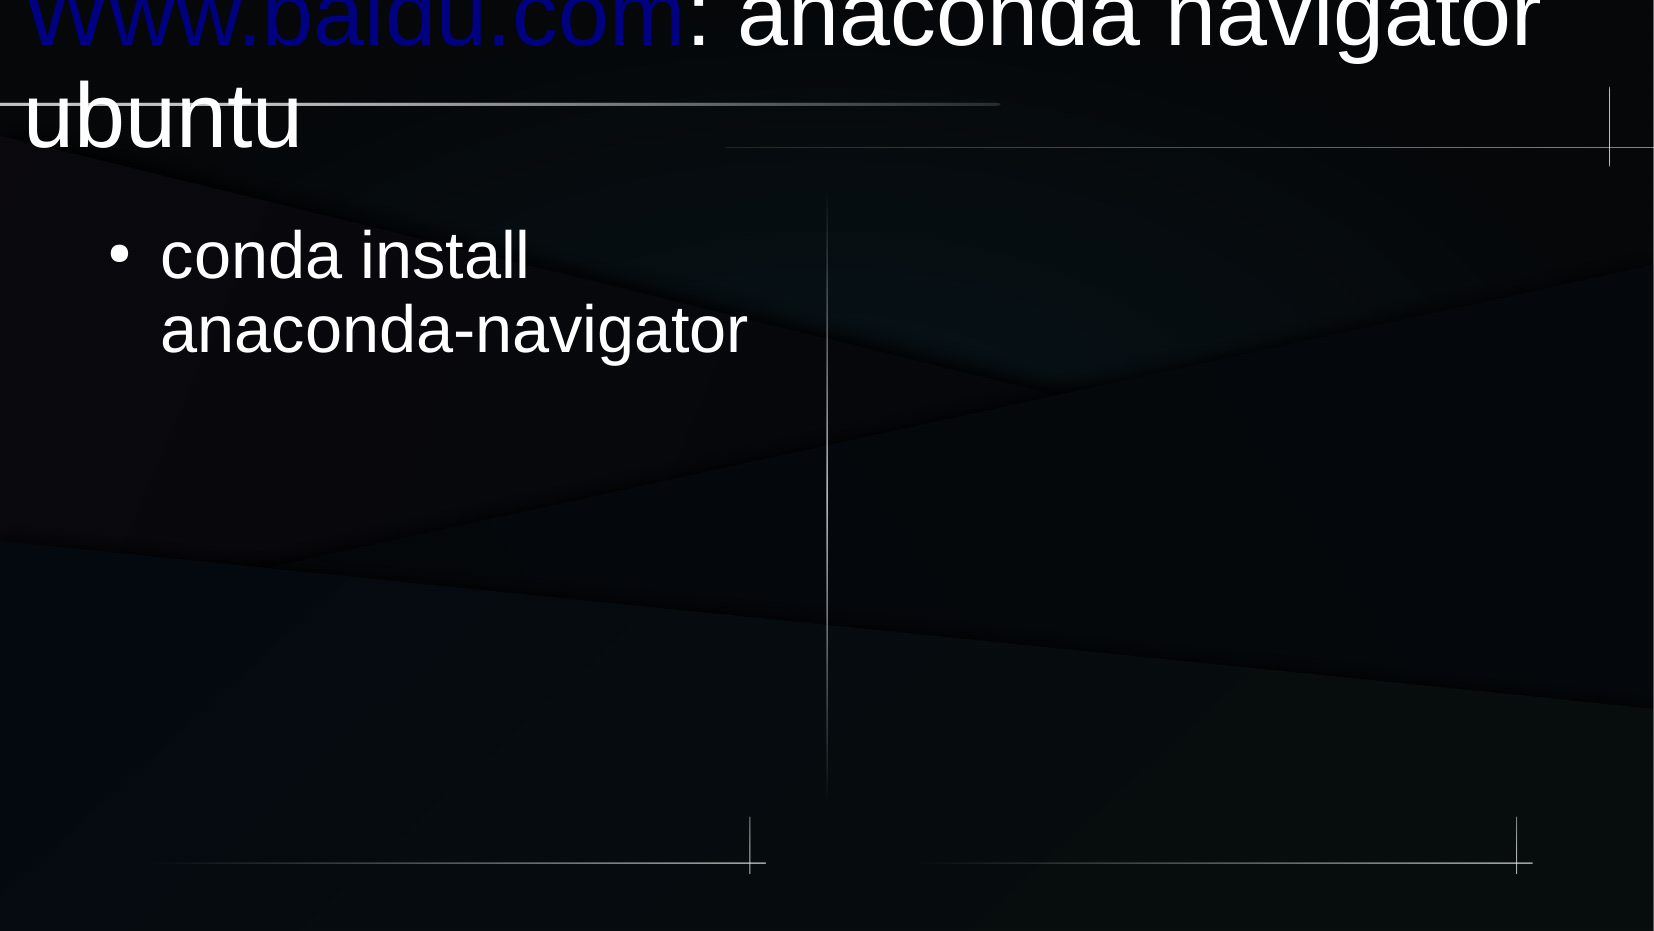

# Www.baidu.com: anaconda navigator ubuntu
conda install anaconda-navigator